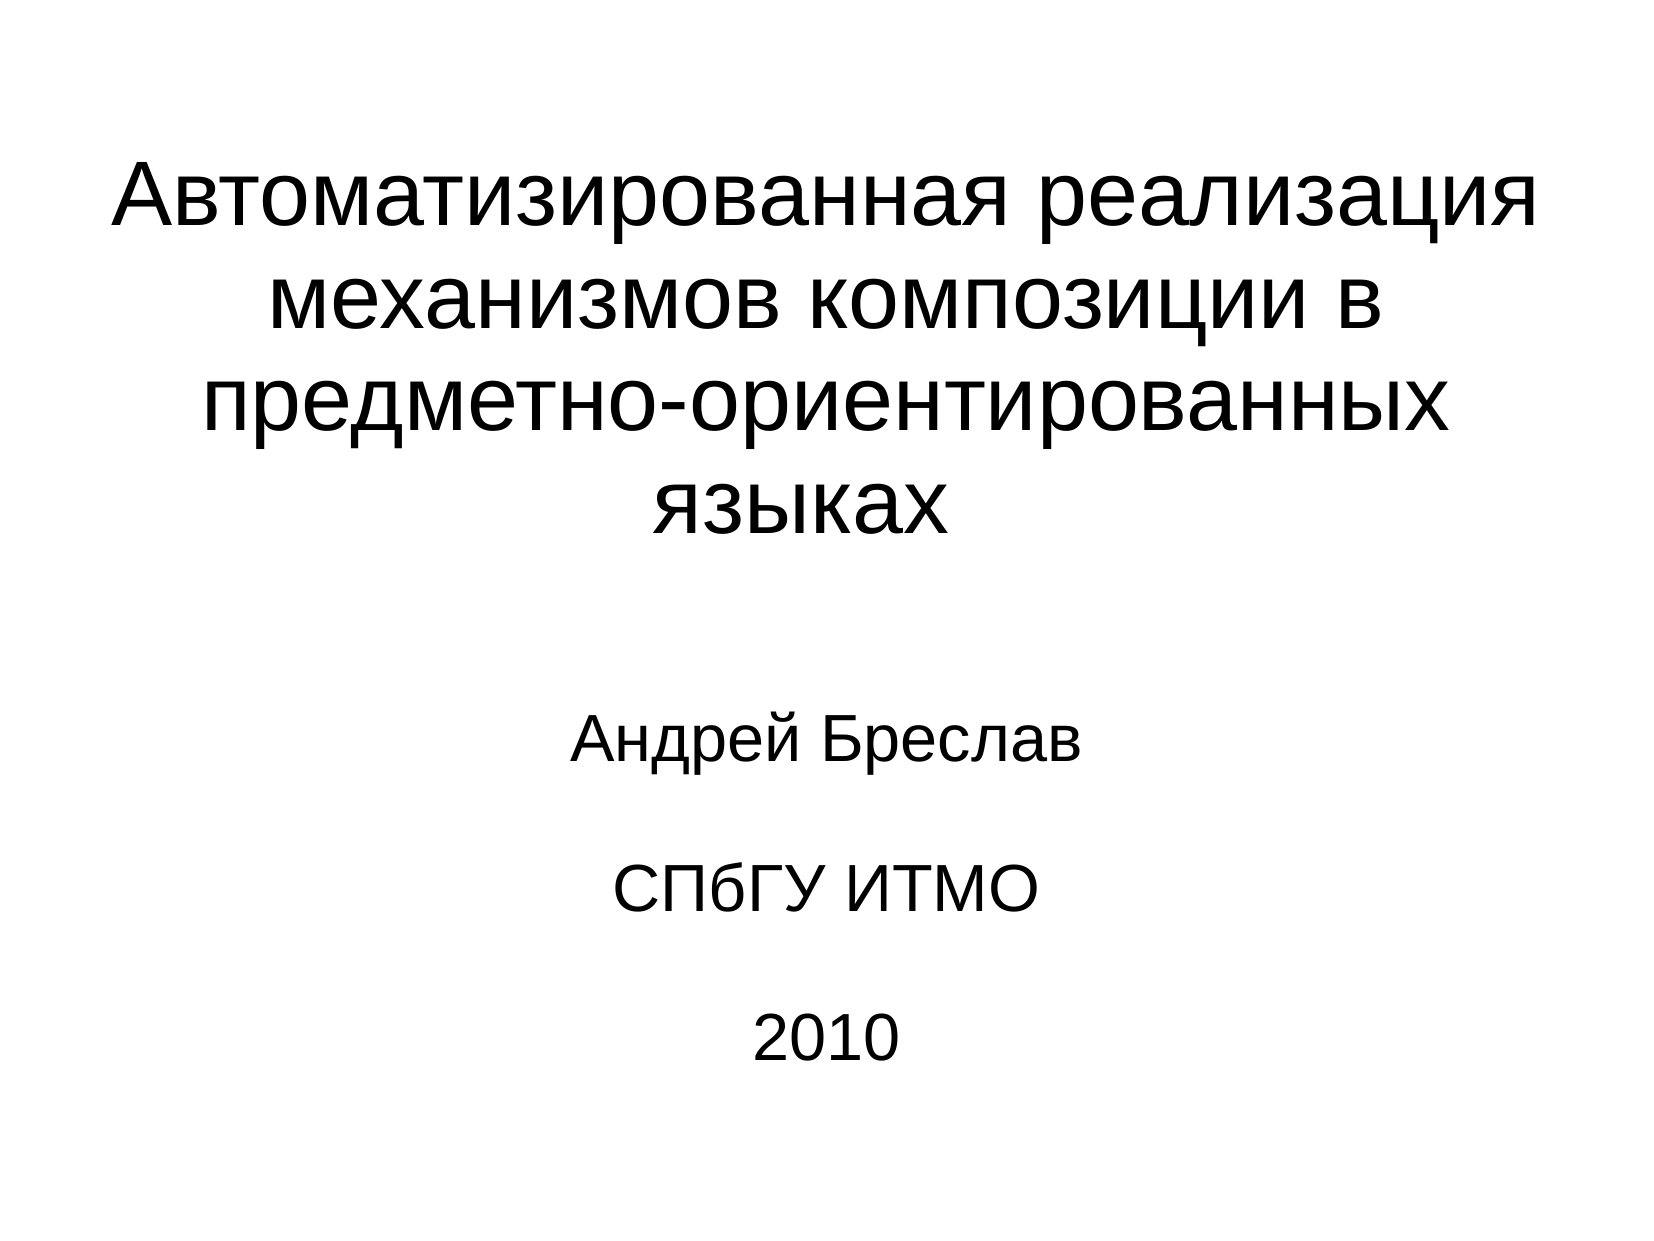

# Автоматизированная реализация механизмов композиции в предметно-ориентированных языках
Андрей Бреслав
СПбГУ ИТМО
2010